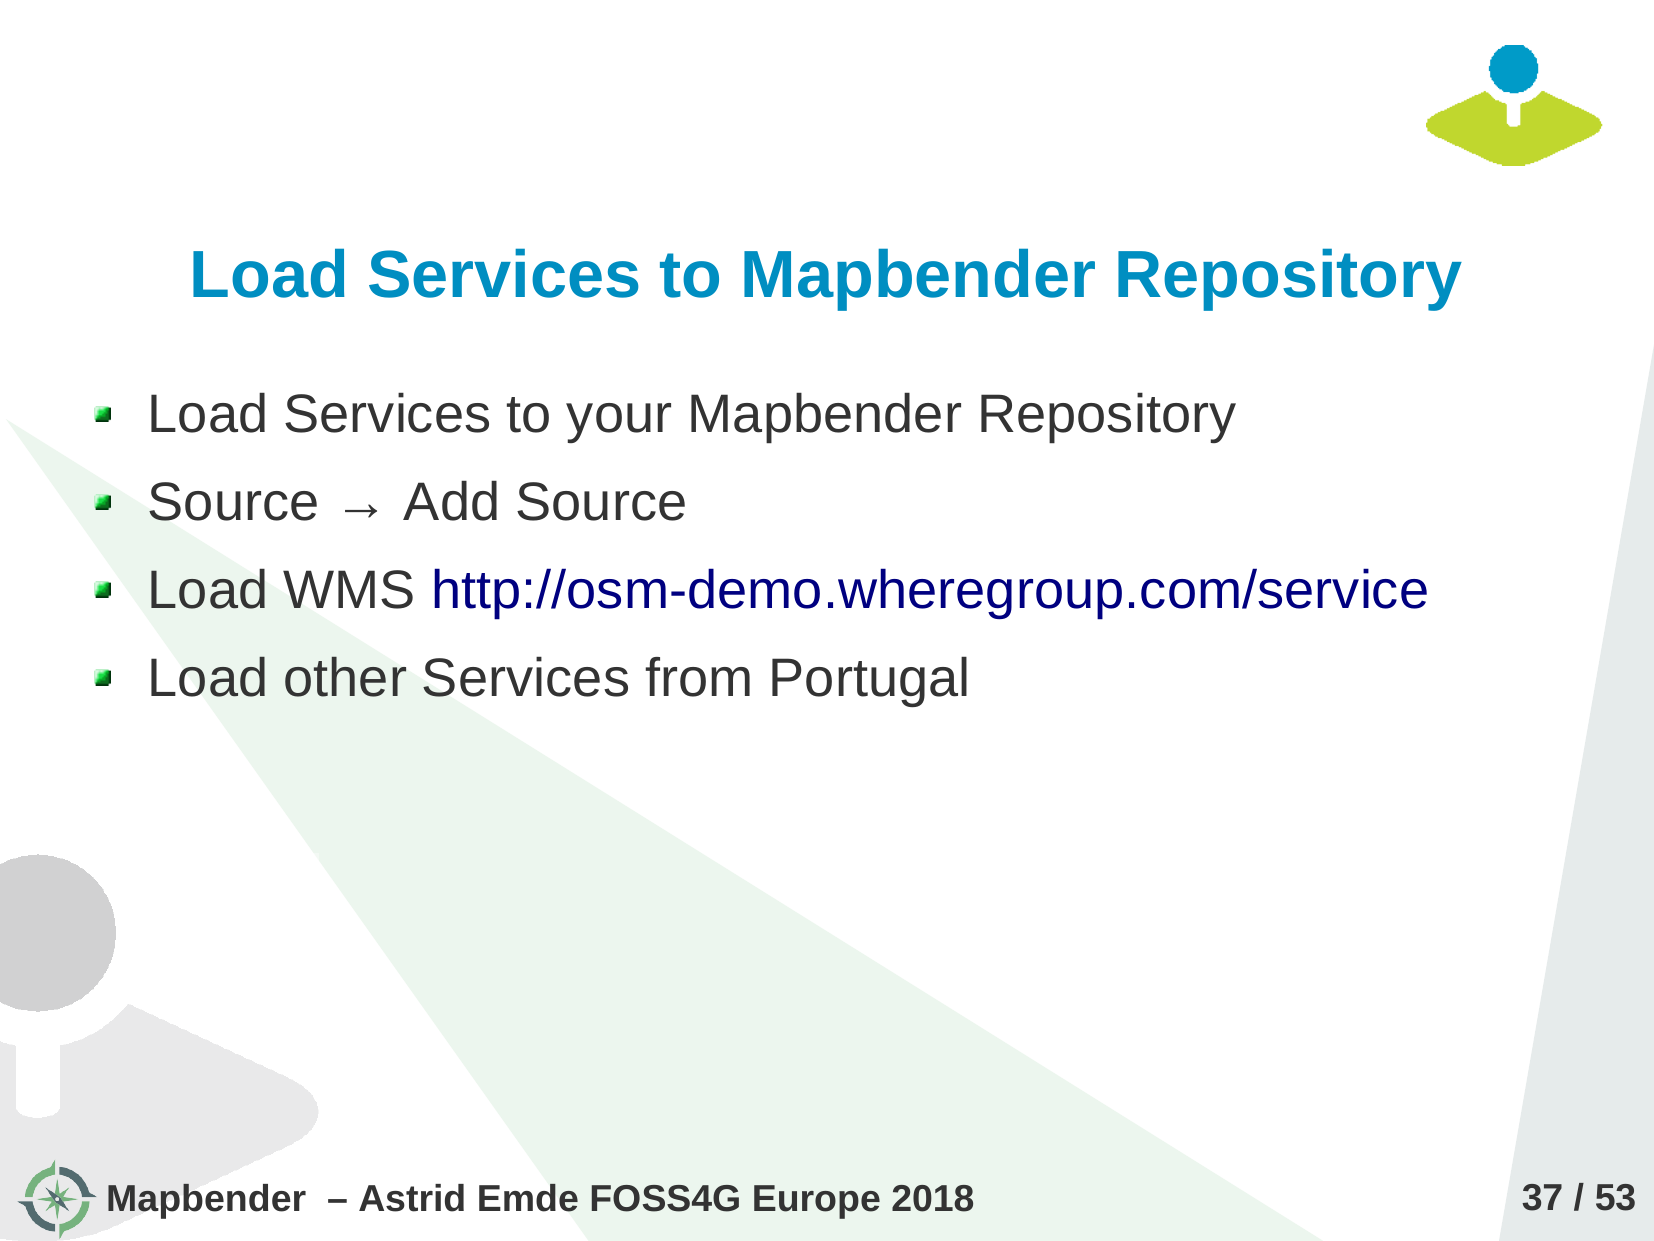

# Load Services to Mapbender Repository
Load Services to your Mapbender Repository
Source → Add Source
Load WMS http://osm-demo.wheregroup.com/service
Load other Services from Portugal